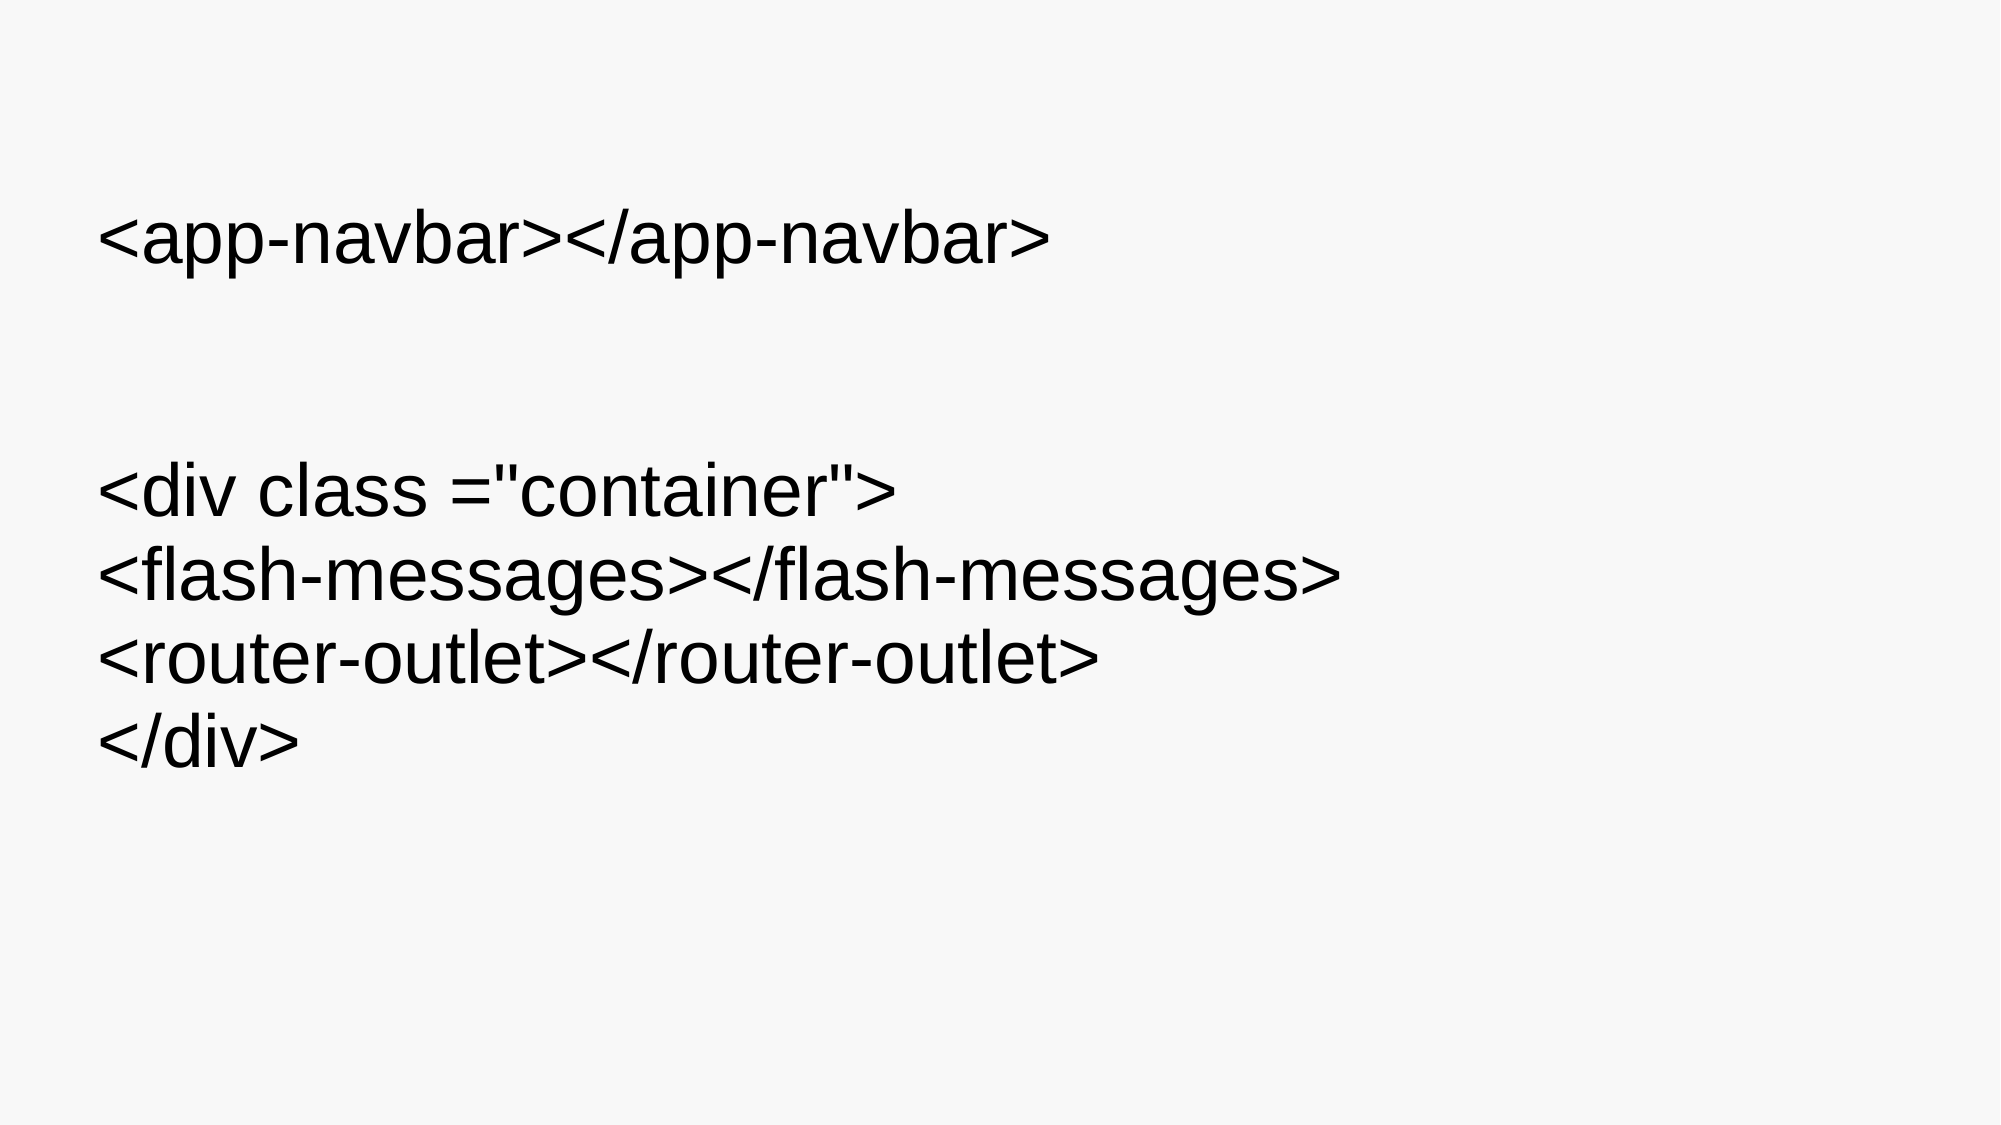

<app-navbar></app-navbar>
<div class ="container">
<flash-messages></flash-messages>
<router-outlet></router-outlet>
</div>